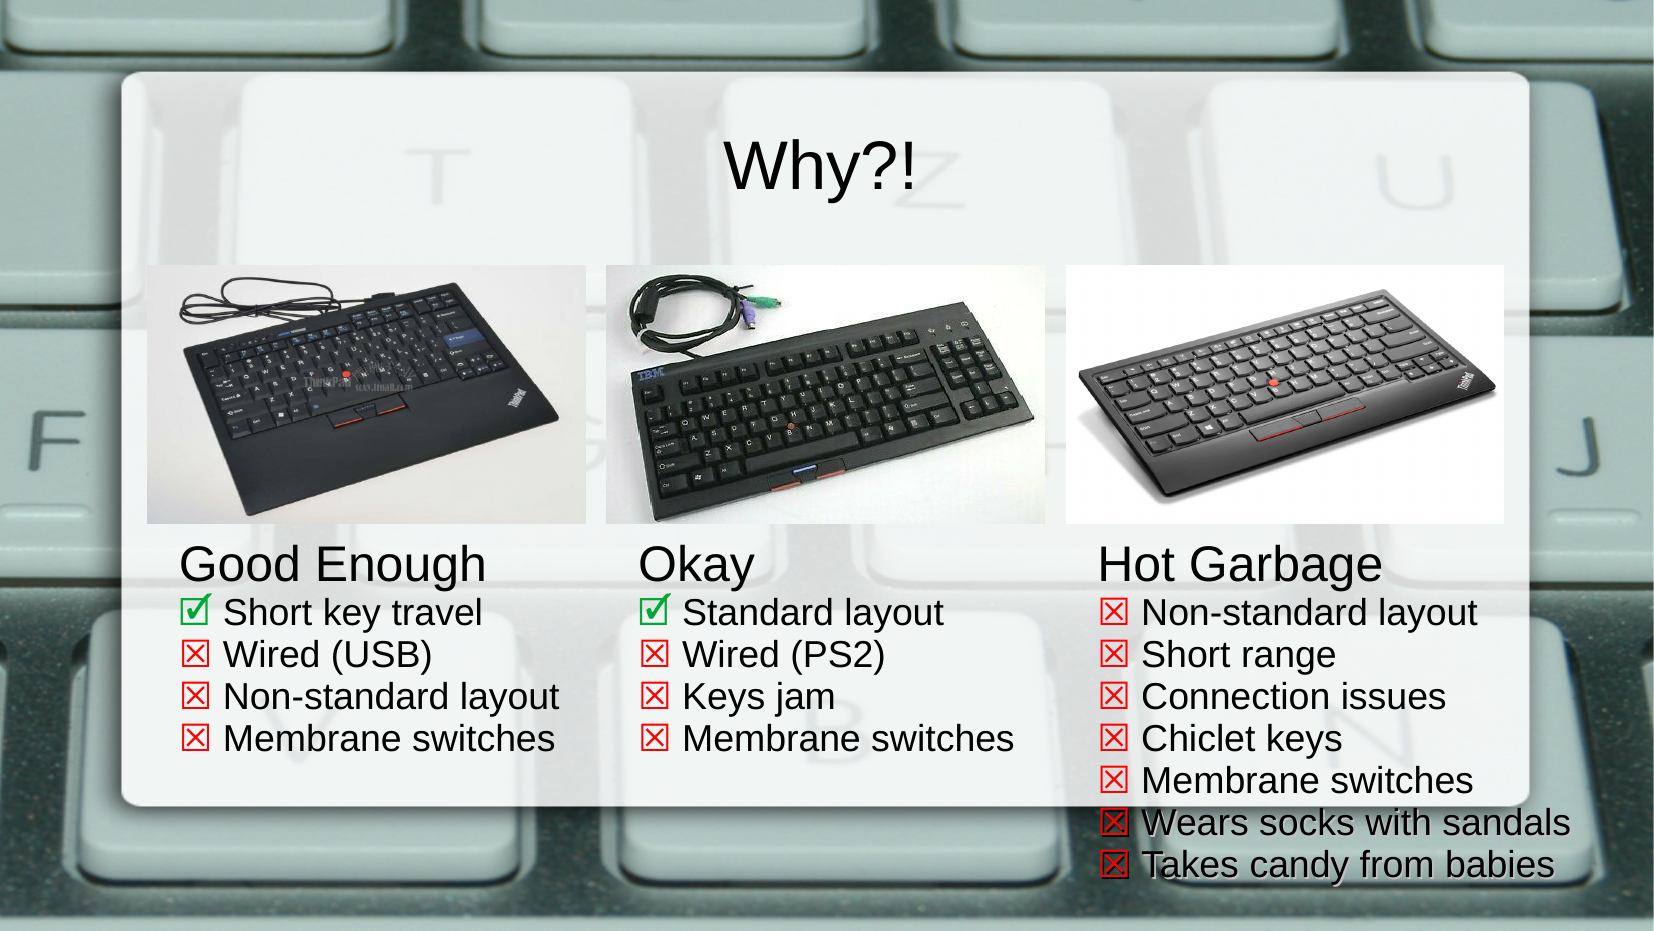

# Why?!
Good Enough
🗹 Short key travel
☒ Wired (USB)
☒ Non-standard layout
☒ Membrane switches
Okay
🗹 Standard layout
☒ Wired (PS2)
☒ Keys jam
☒ Membrane switches
Hot Garbage
☒ Non-standard layout
☒ Short range
☒ Connection issues
☒ Chiclet keys
☒ Membrane switches
☒ Wears socks with sandals
☒ Takes candy from babies